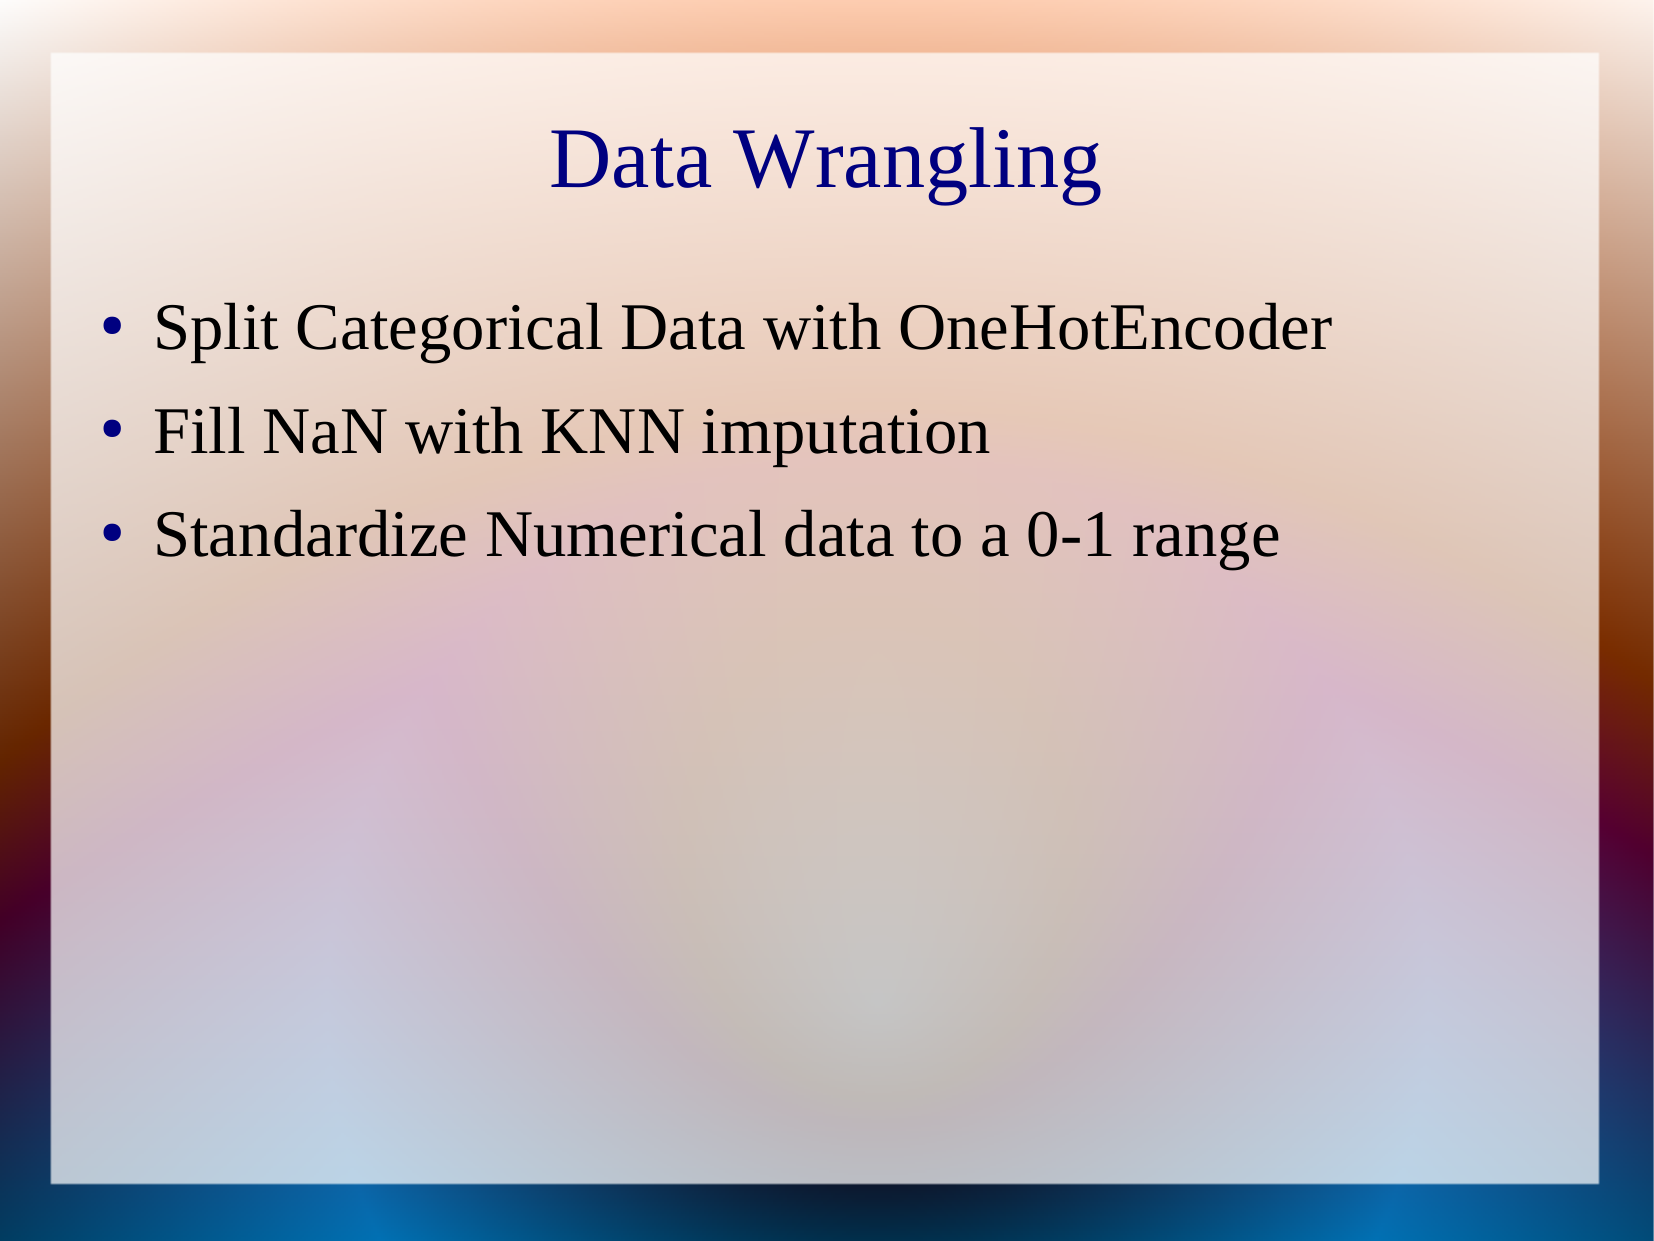

# Data Wrangling
Split Categorical Data with OneHotEncoder
Fill NaN with KNN imputation
Standardize Numerical data to a 0-1 range